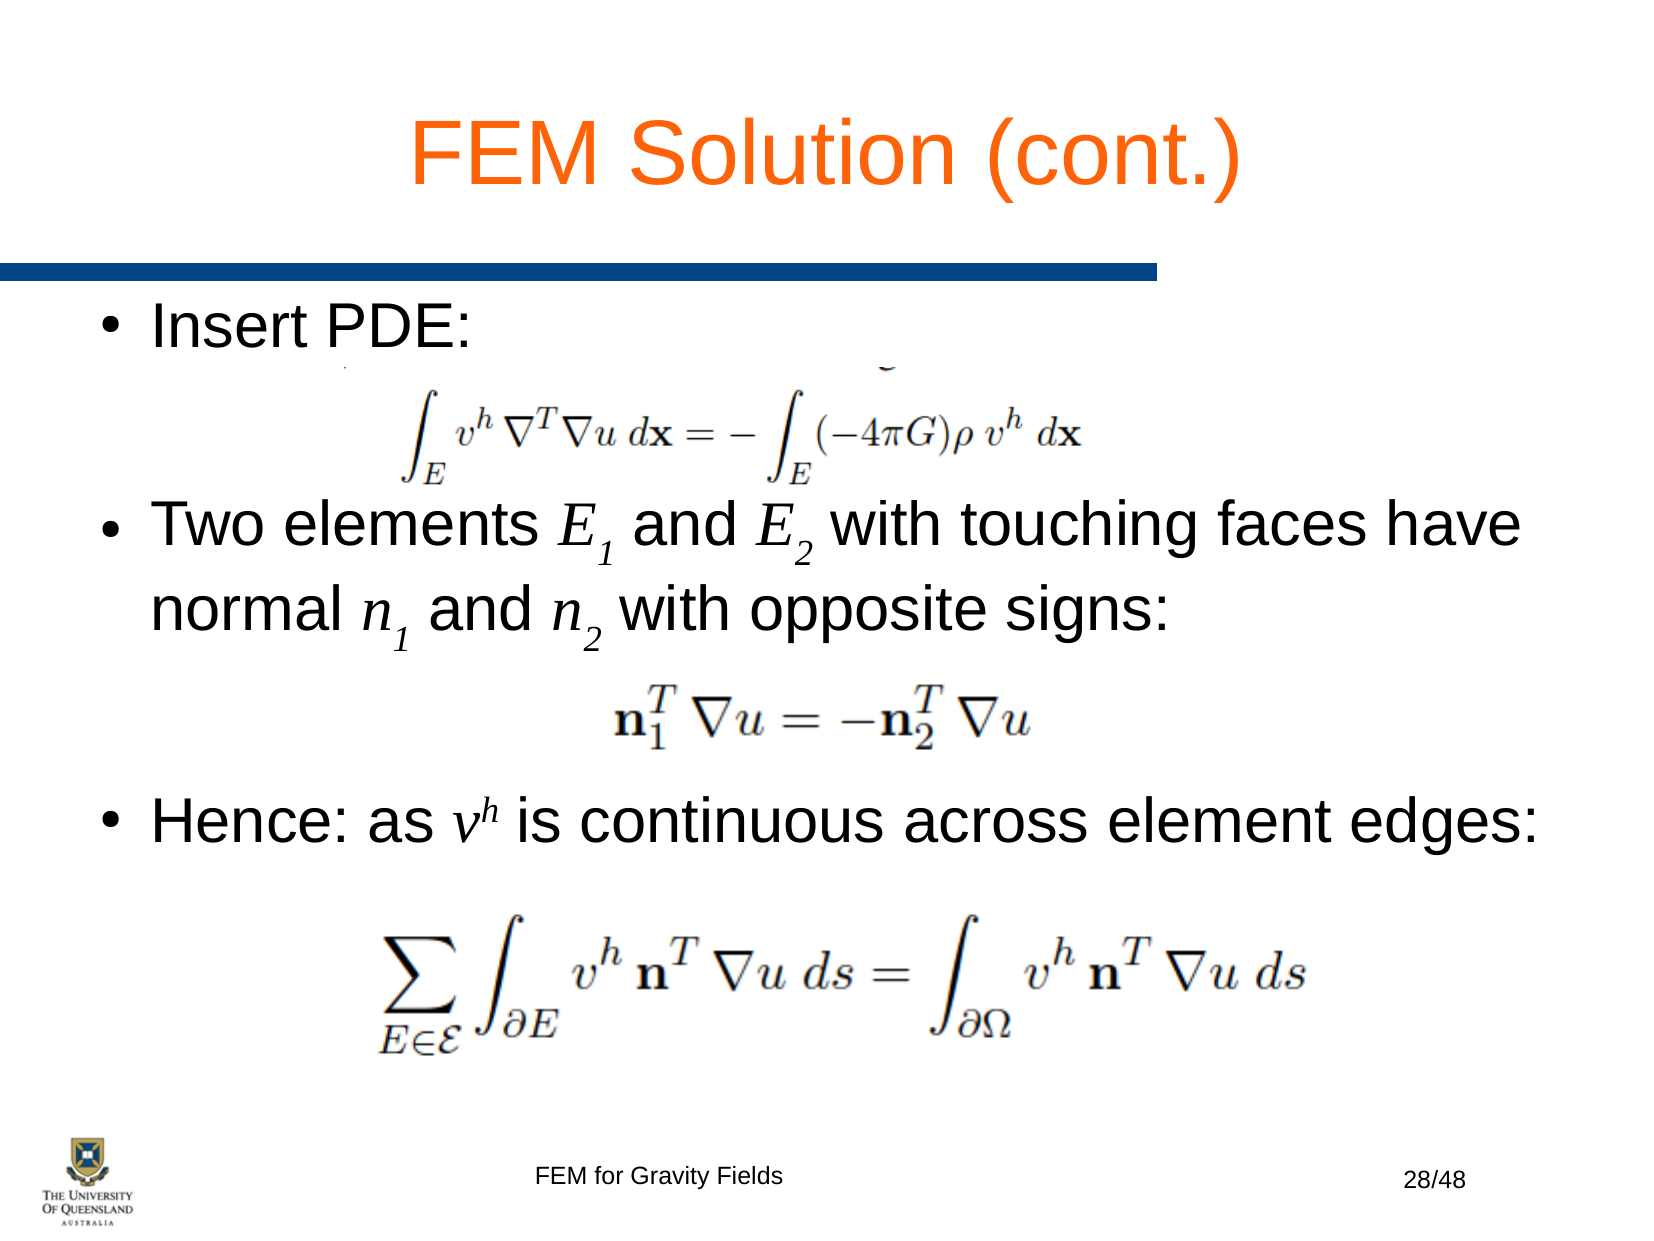

# FEM Solution (cont.)
Insert PDE:
Two elements E1 and E2 with touching faces have normal n1 and n2 with opposite signs:
Hence: as vh is continuous across element edges: